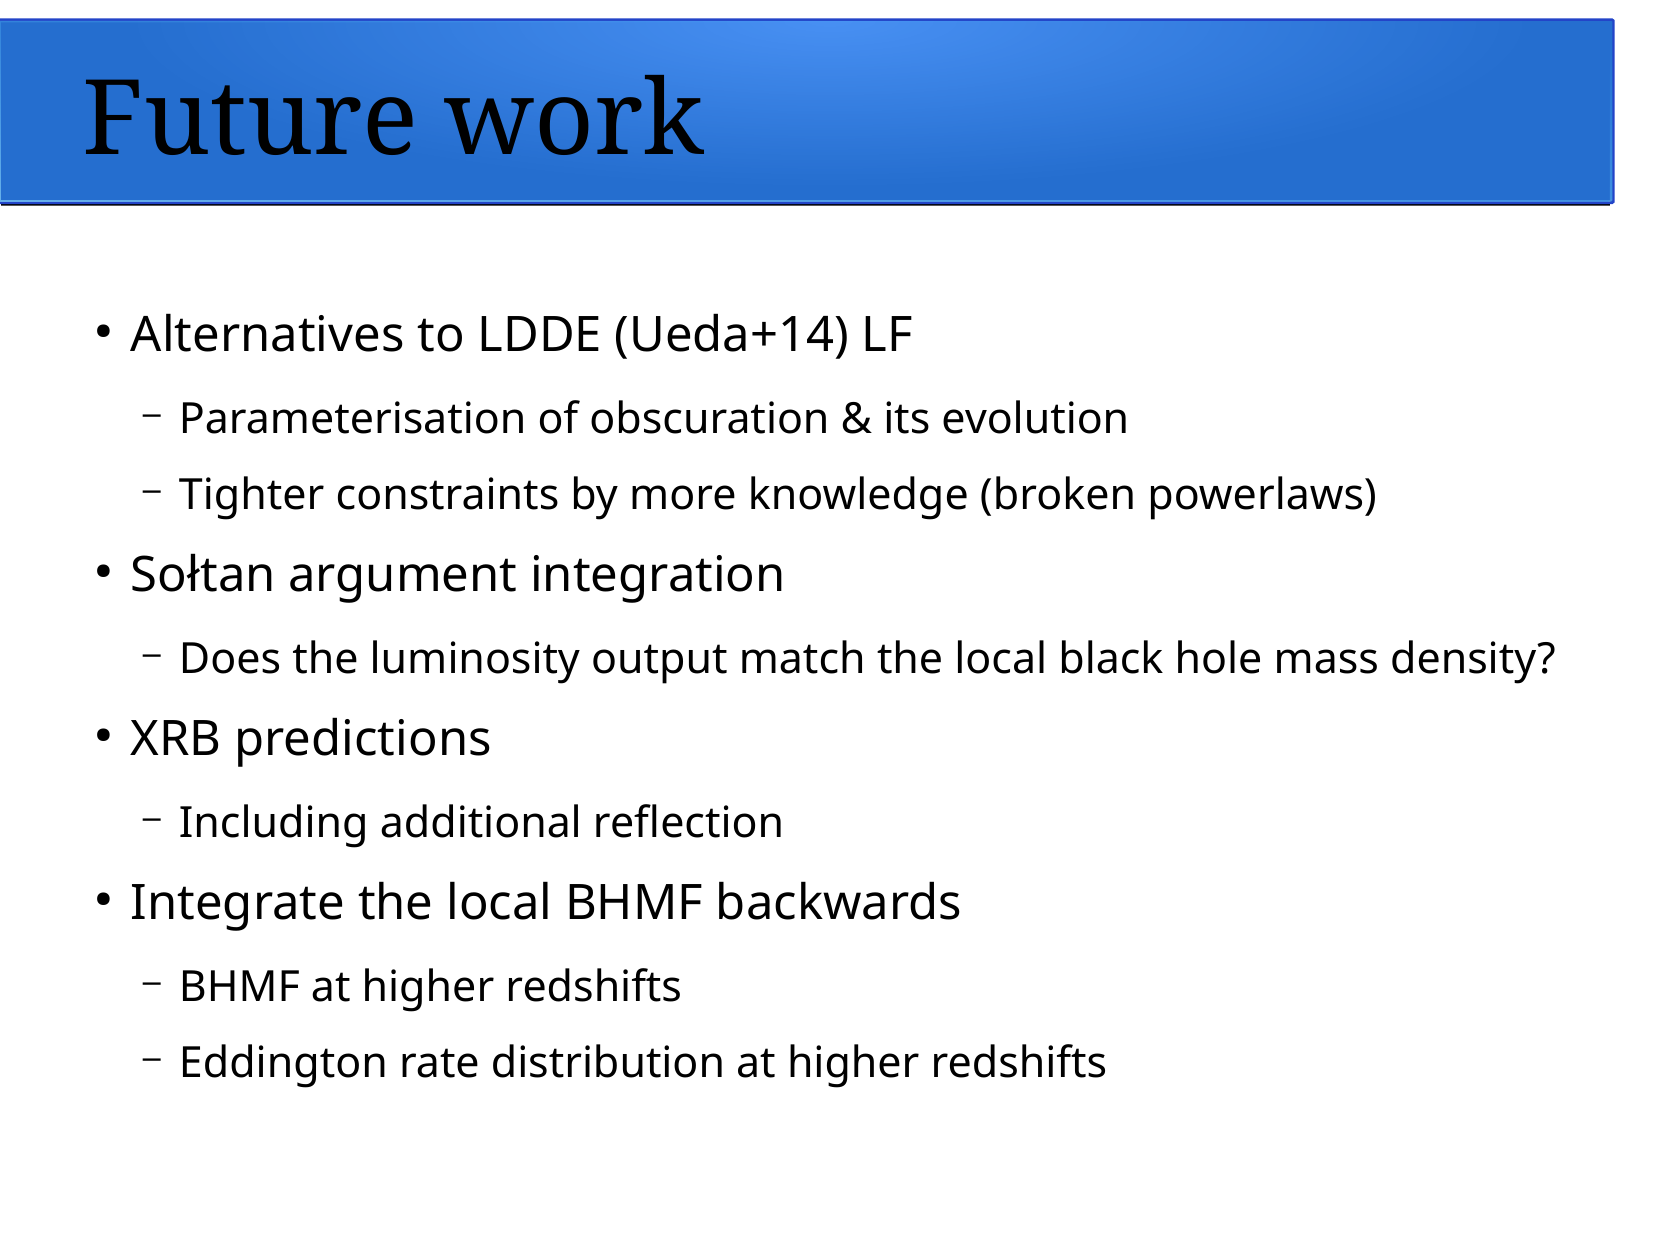

# Future work
Alternatives to LDDE (Ueda+14) LF
Parameterisation of obscuration & its evolution
Tighter constraints by more knowledge (broken powerlaws)
Sołtan argument integration
Does the luminosity output match the local black hole mass density?
XRB predictions
Including additional reflection
Integrate the local BHMF backwards
BHMF at higher redshifts
Eddington rate distribution at higher redshifts